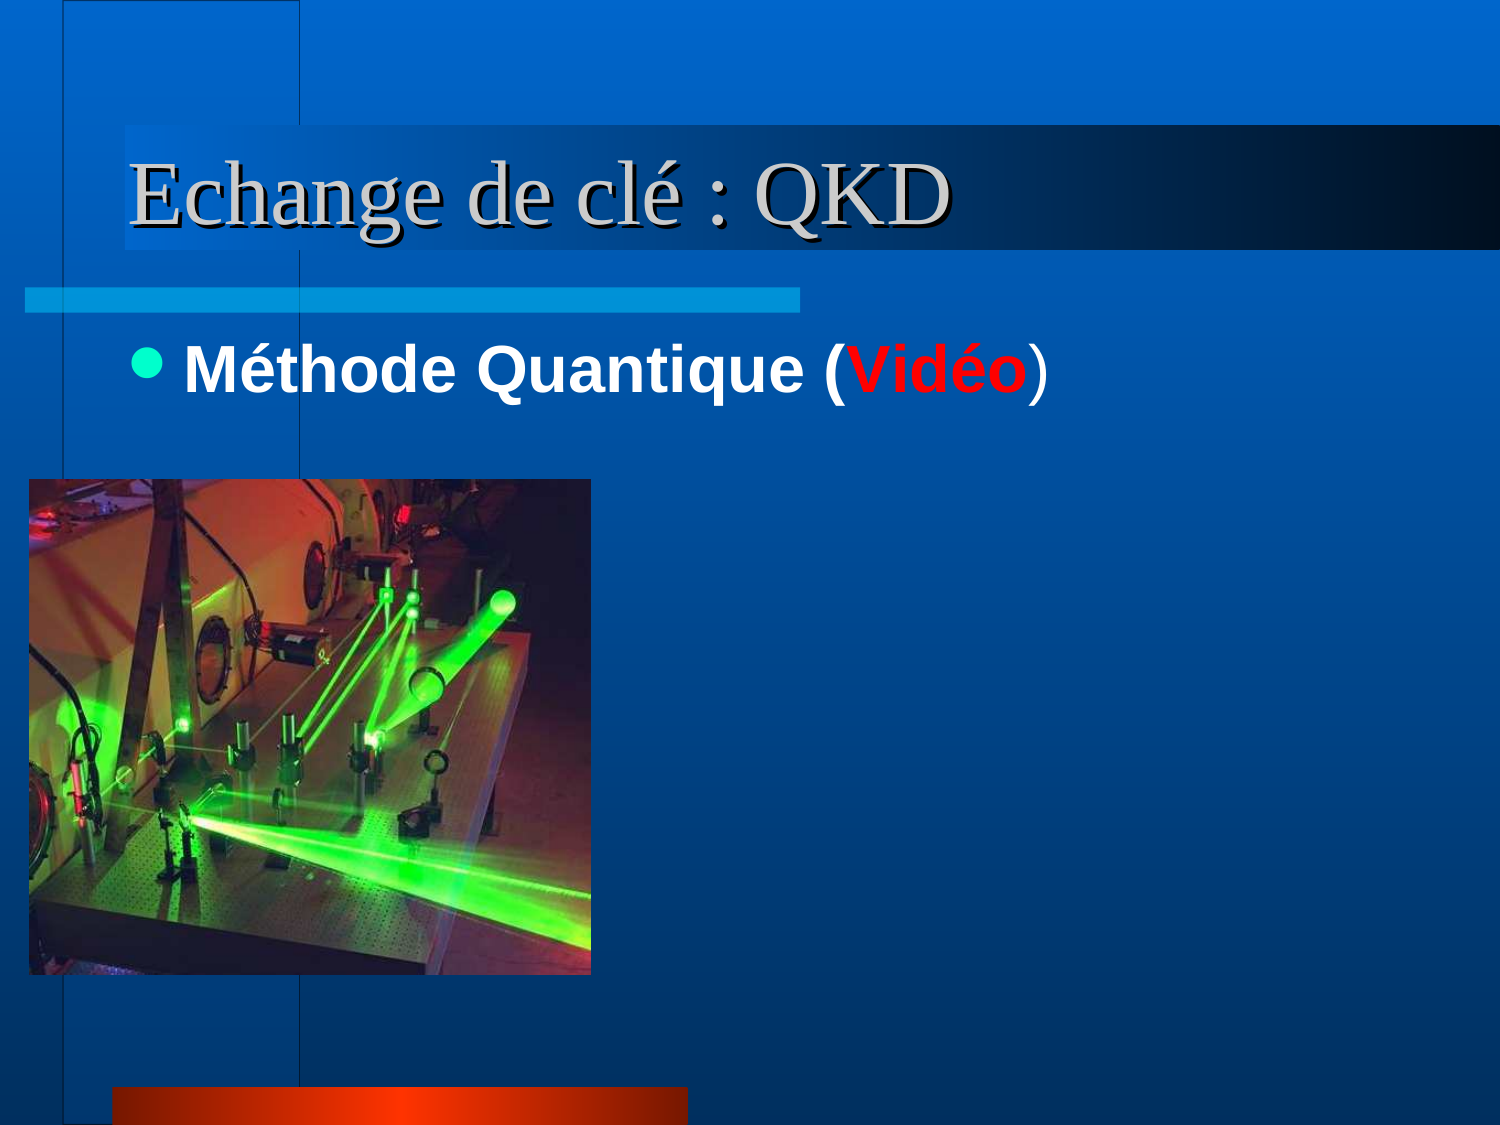

# Echange de clé : QKD
Méthode Quantique (Vidéo)